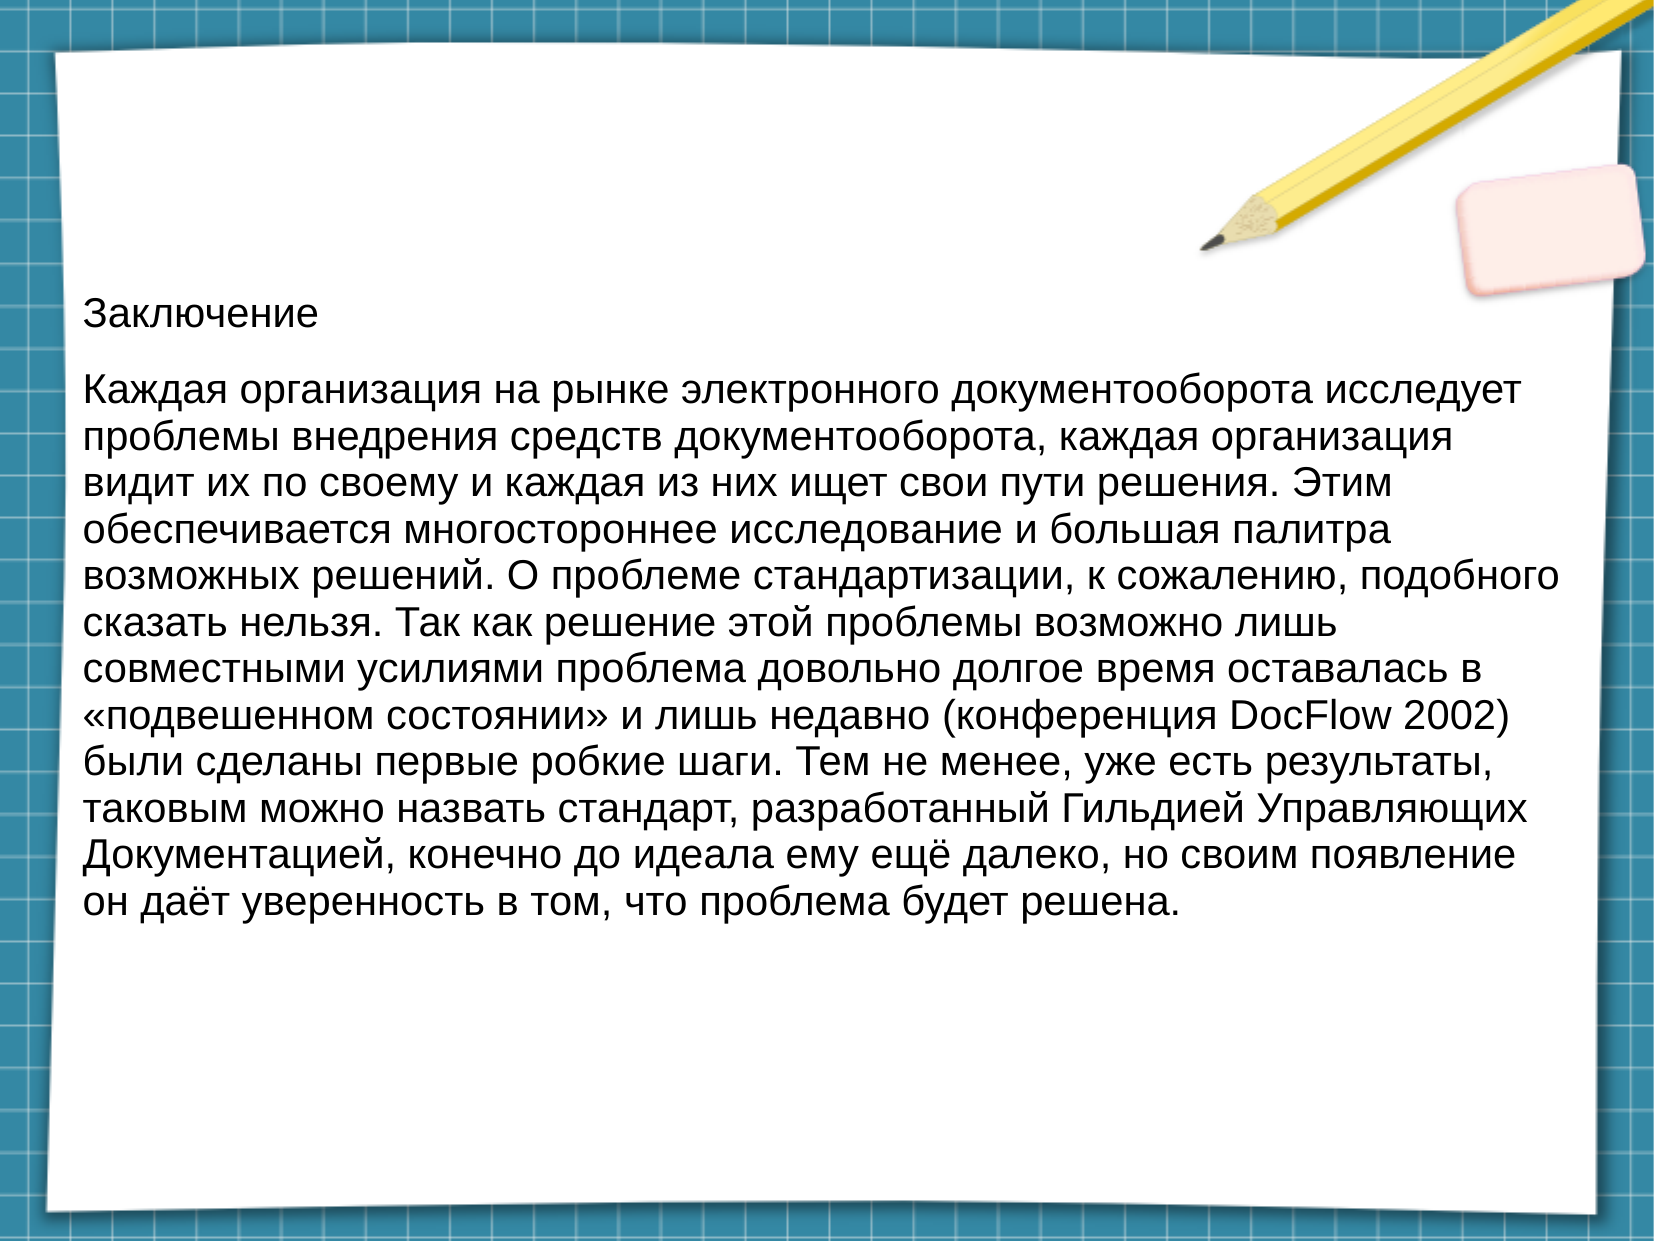

#
Заключение
Каждая организация на рынке электронного документооборота исследует проблемы внедрения средств документооборота, каждая организация видит их по своему и каждая из них ищет свои пути решения. Этим обеспечивается многостороннее исследование и большая палитра возможных решений. О проблеме стандартизации, к сожалению, подобного сказать нельзя. Так как решение этой проблемы возможно лишь совместными усилиями проблема довольно долгое время оставалась в «подвешенном состоянии» и лишь недавно (конференция DocFlow 2002) были сделаны первые робкие шаги. Тем не менее, уже есть результаты, таковым можно назвать стандарт, разработанный Гильдией Управляющих Документацией, конечно до идеала ему ещё далеко, но своим появление он даёт уверенность в том, что проблема будет решена.